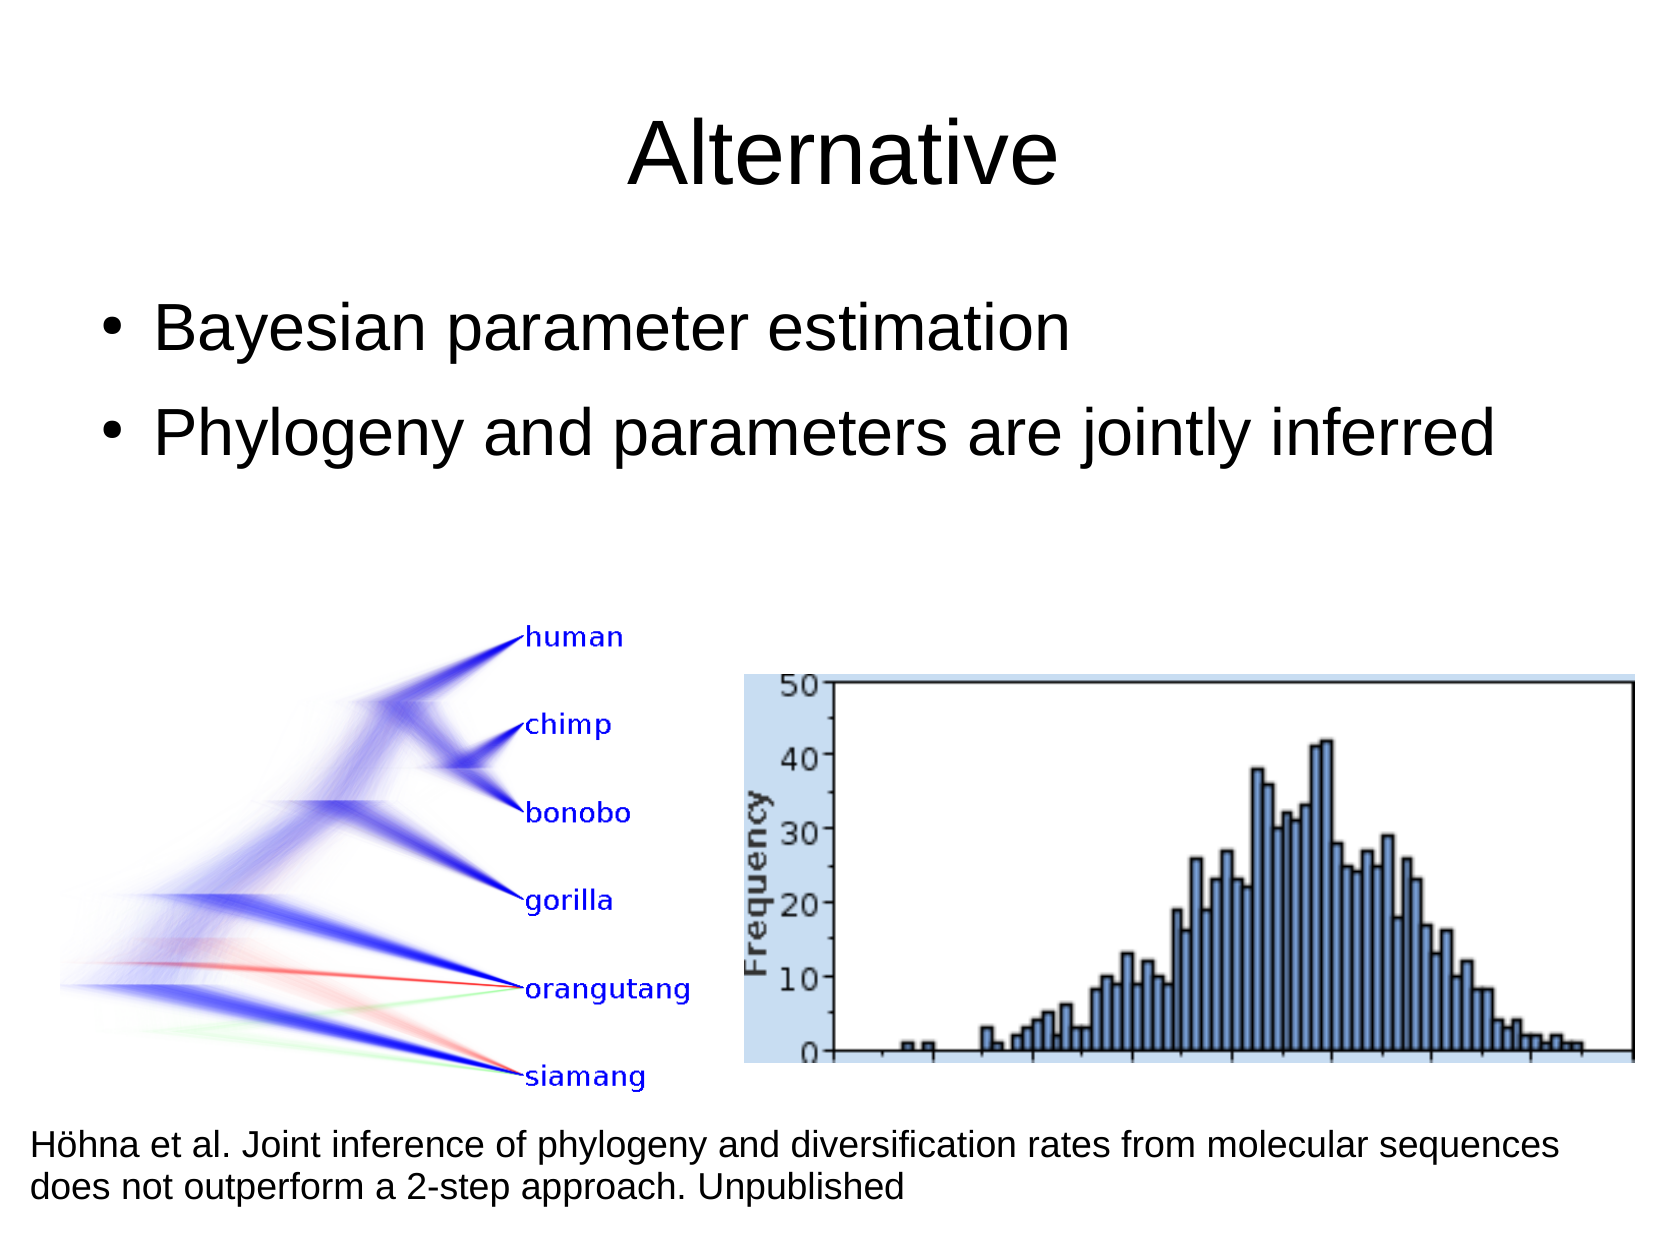

# Alternative
Bayesian parameter estimation
Phylogeny and parameters are jointly inferred
Höhna et al. Joint inference of phylogeny and diversification rates from molecular sequences does not outperform a 2-step approach. Unpublished